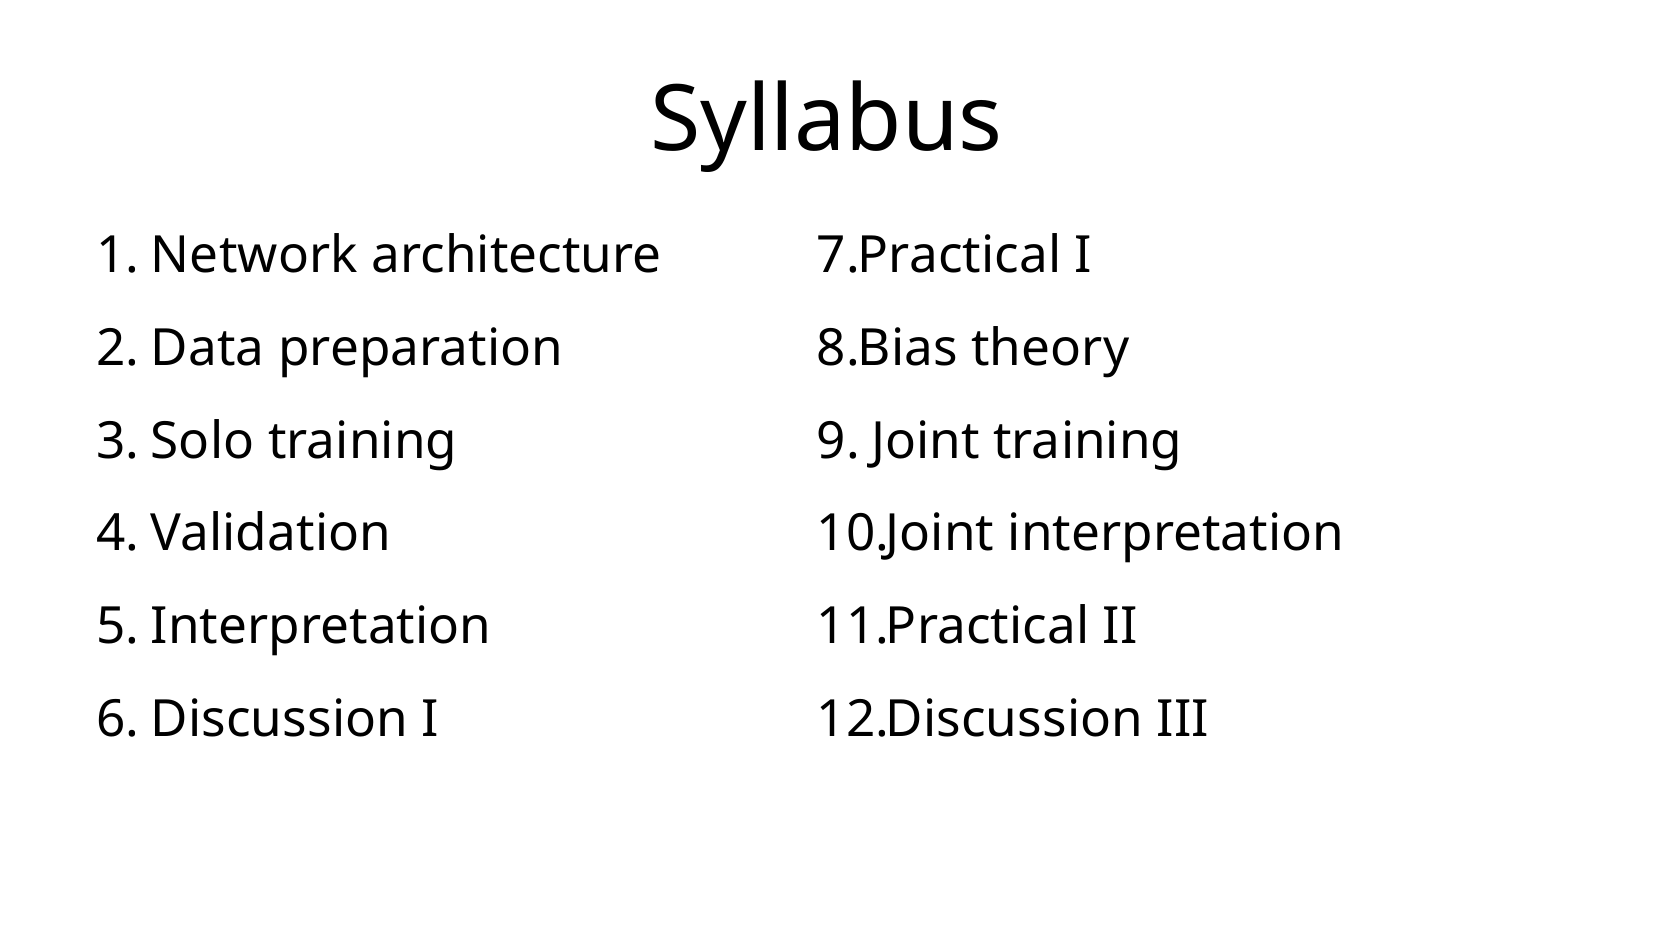

# Syllabus
 Network architecture
 Data preparation
 Solo training
 Validation
 Interpretation
 Discussion I
Practical I
Bias theory
 Joint training
 Joint interpretation
 Practical II
 Discussion III